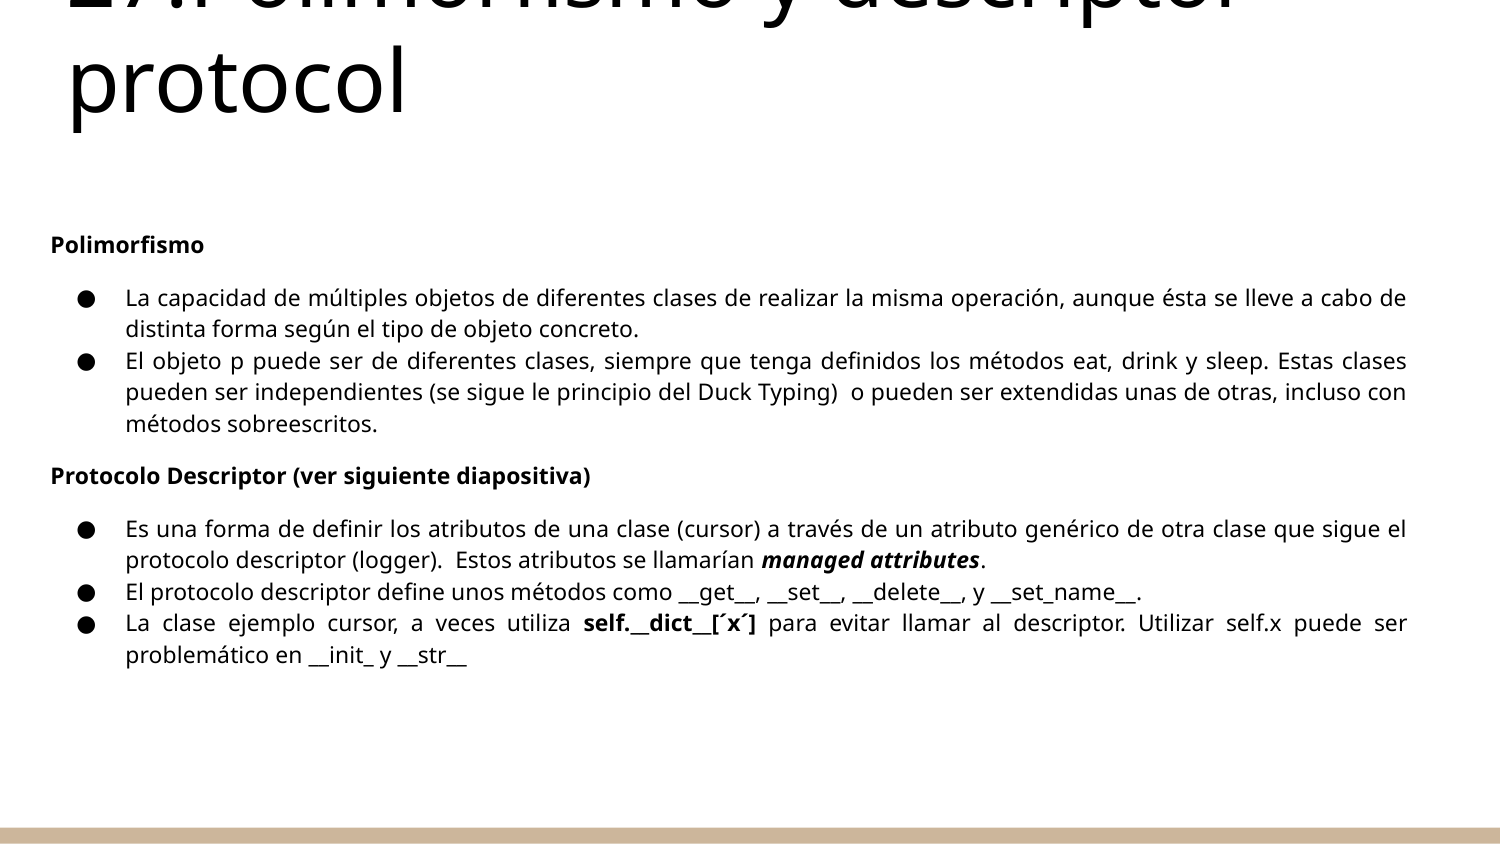

# 27.Polimorfismo y descriptor protocol
Polimorfismo
La capacidad de múltiples objetos de diferentes clases de realizar la misma operación, aunque ésta se lleve a cabo de distinta forma según el tipo de objeto concreto.
El objeto p puede ser de diferentes clases, siempre que tenga definidos los métodos eat, drink y sleep. Estas clases pueden ser independientes (se sigue le principio del Duck Typing) o pueden ser extendidas unas de otras, incluso con métodos sobreescritos.
Protocolo Descriptor (ver siguiente diapositiva)
Es una forma de definir los atributos de una clase (cursor) a través de un atributo genérico de otra clase que sigue el protocolo descriptor (logger). Estos atributos se llamarían managed attributes.
El protocolo descriptor define unos métodos como __get__, __set__, __delete__, y __set_name__.
La clase ejemplo cursor, a veces utiliza self.__dict__[´x´] para evitar llamar al descriptor. Utilizar self.x puede ser problemático en __init_ y __str__